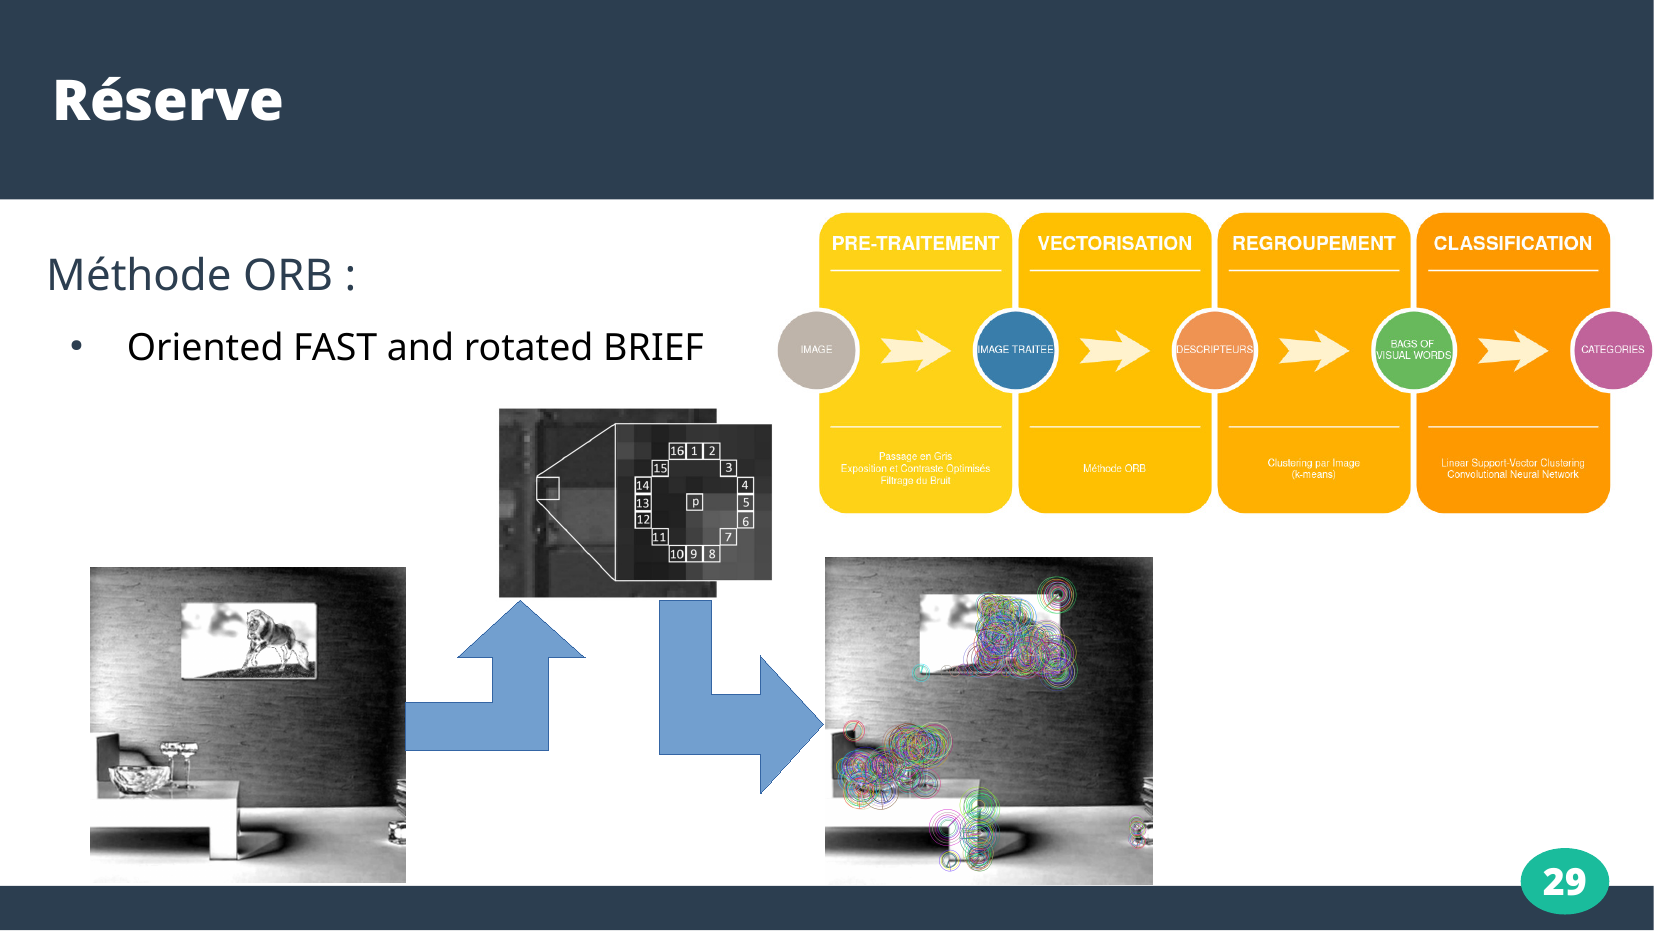

# Réserve
Méthode ORB :
 Oriented FAST and rotated BRIEF
29